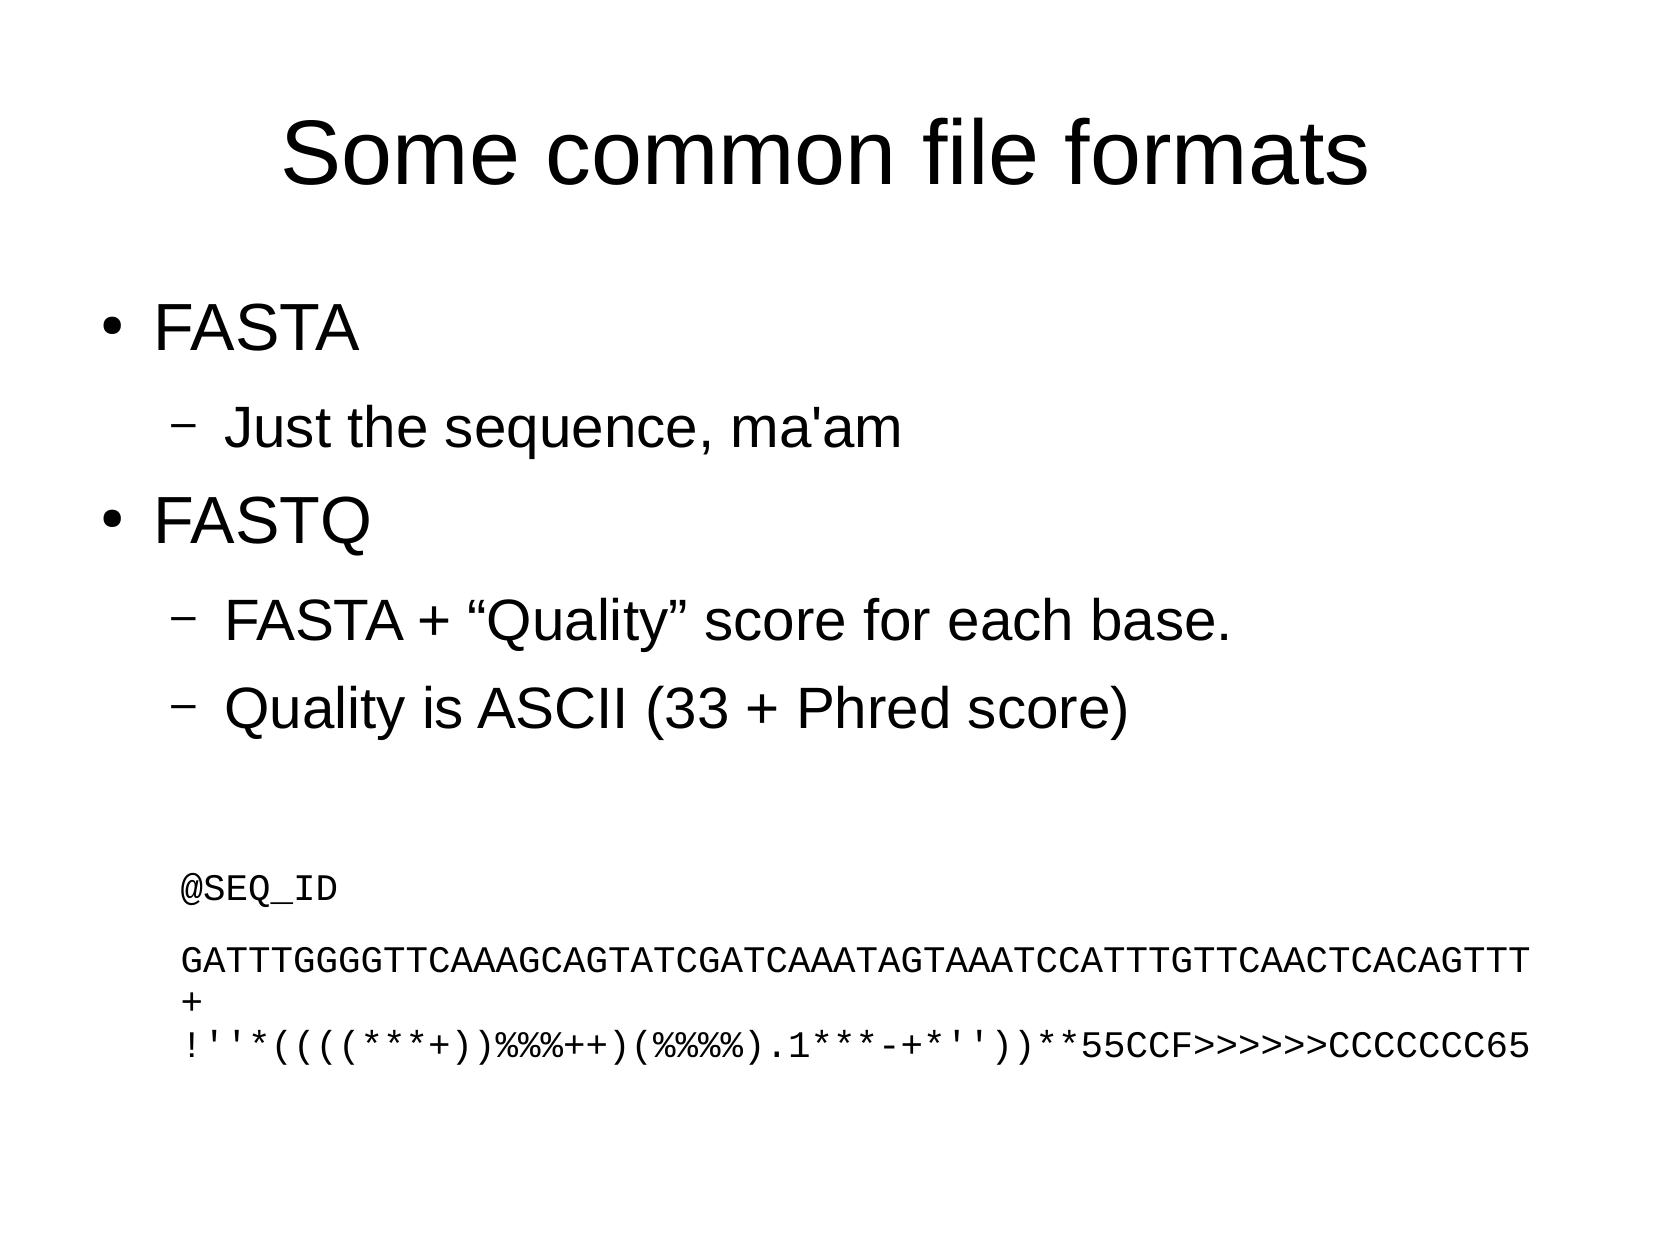

# Some common file formats
FASTA
Just the sequence, ma'am
FASTQ
FASTA + “Quality” score for each base.
Quality is ASCII (33 + Phred score)
@SEQ_ID
GATTTGGGGTTCAAAGCAGTATCGATCAAATAGTAAATCCATTTGTTCAACTCACAGTTT
+
!''*((((***+))%%%++)(%%%%).1***-+*''))**55CCF>>>>>>CCCCCCC65